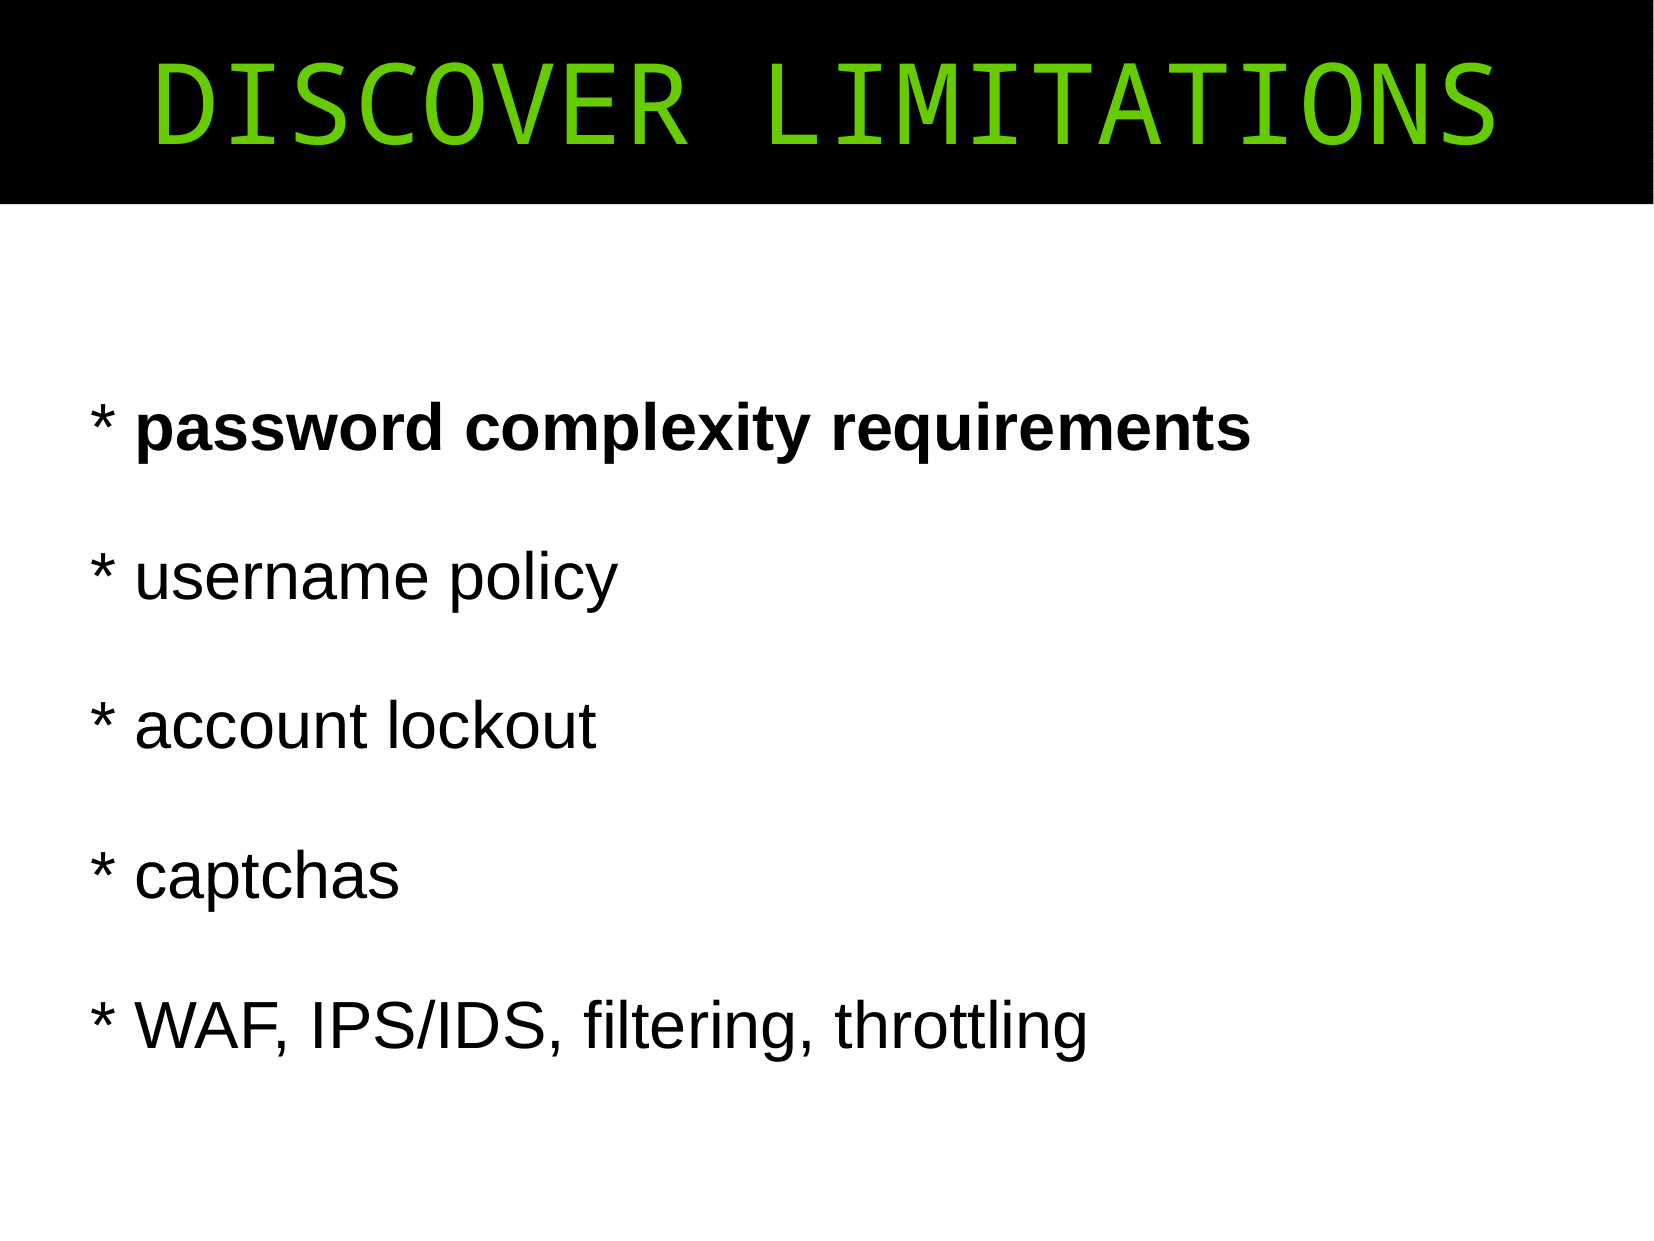

# DISCOVER LIMITATIONS
* password complexity requirements
* username policy
* account lockout
* captchas
* WAF, IPS/IDS, filtering, throttling